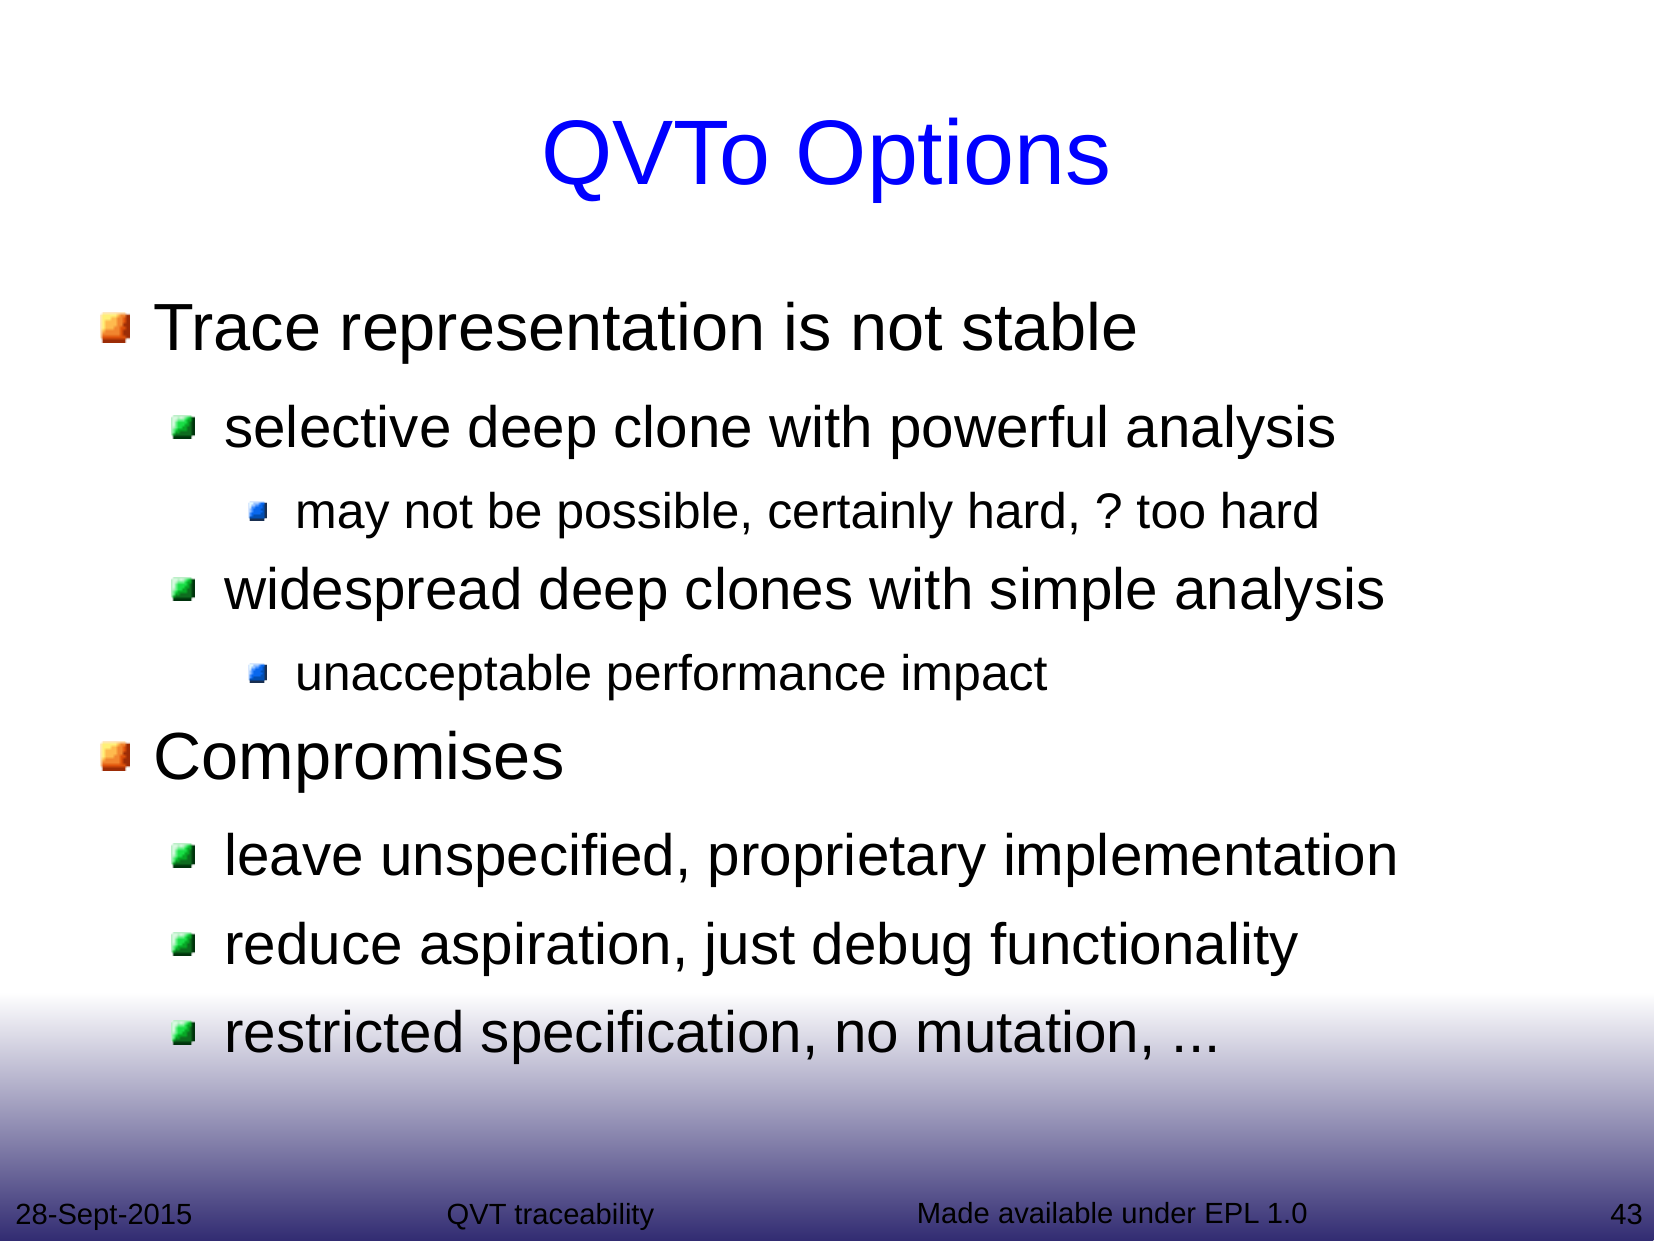

# QVTo Options
Trace representation is not stable
selective deep clone with powerful analysis
may not be possible, certainly hard, ? too hard
widespread deep clones with simple analysis
unacceptable performance impact
Compromises
leave unspecified, proprietary implementation
reduce aspiration, just debug functionality
restricted specification, no mutation, ...
28-Sept-2015
QVT traceability
43